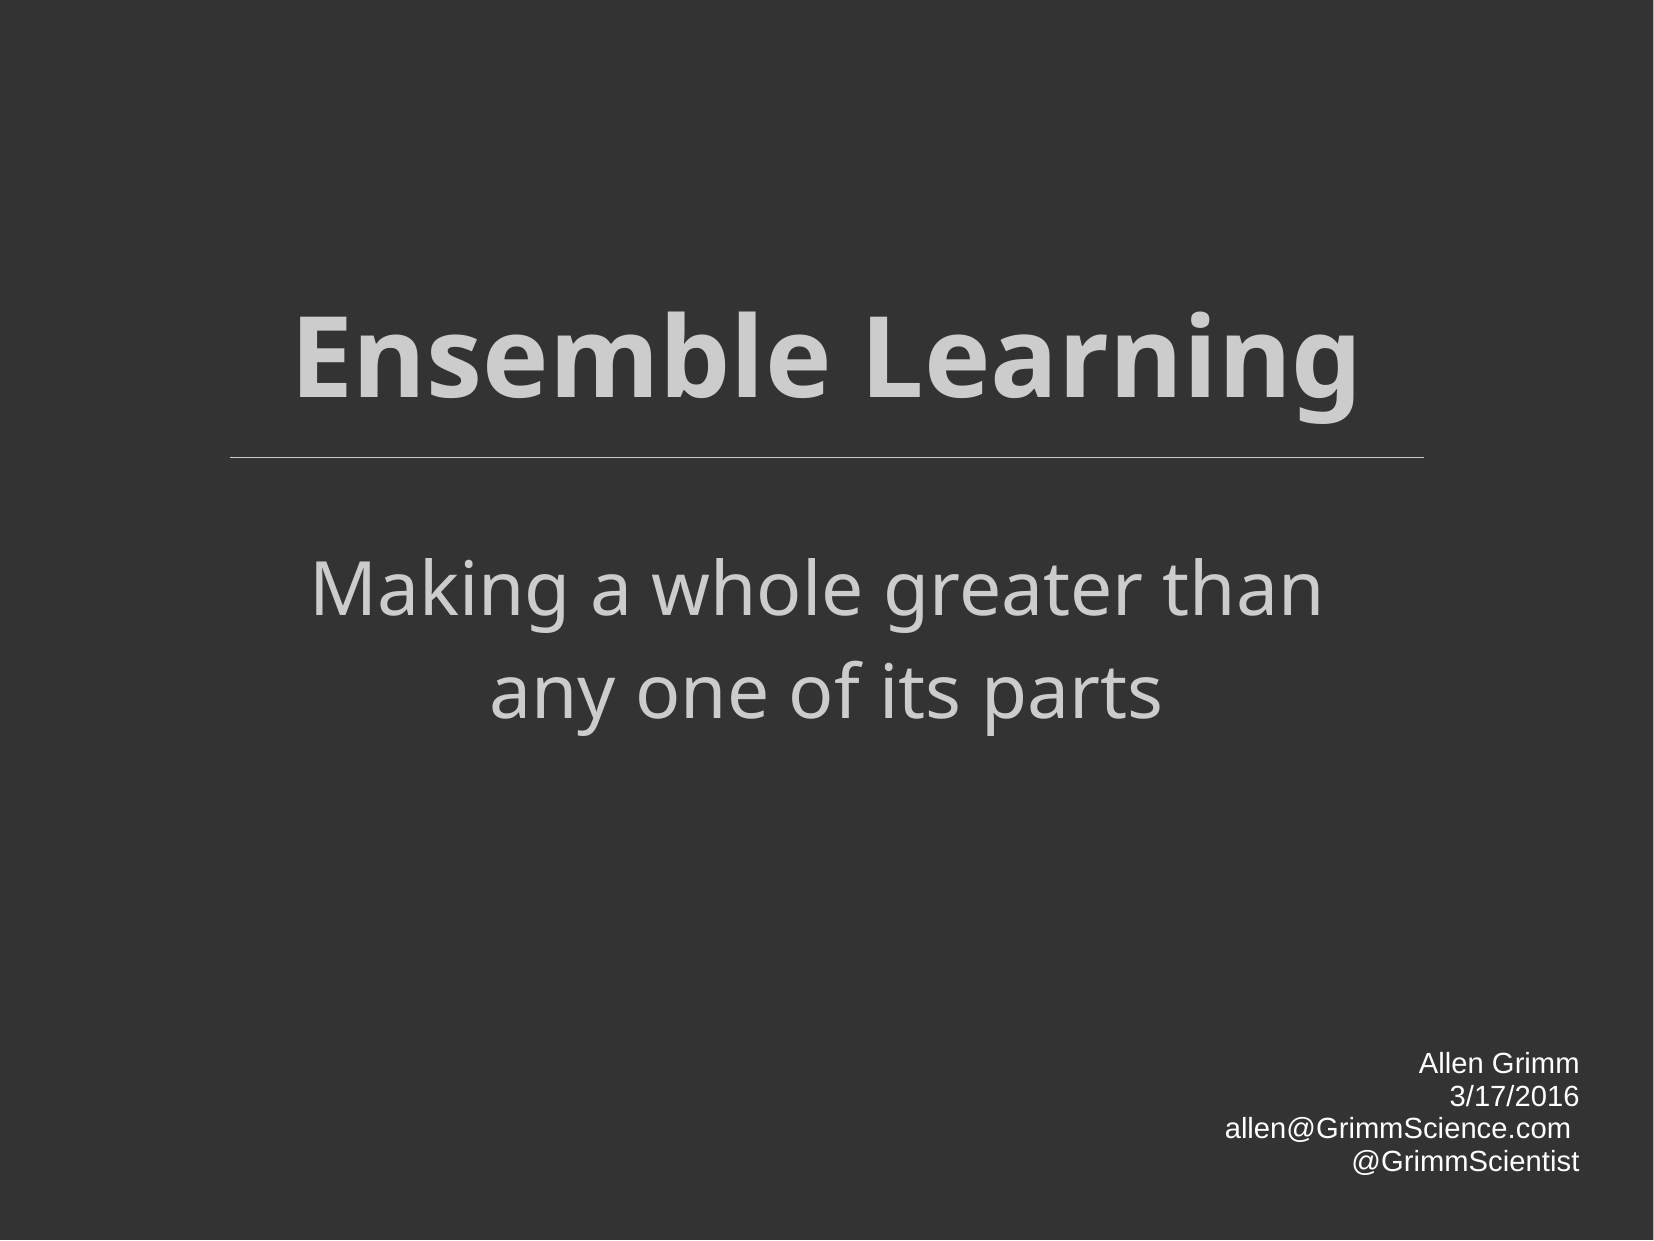

# Ensemble Learning
Making a whole greater than
any one of its parts
Allen Grimm
3/17/2016
allen@GrimmScience.com
@GrimmScientist